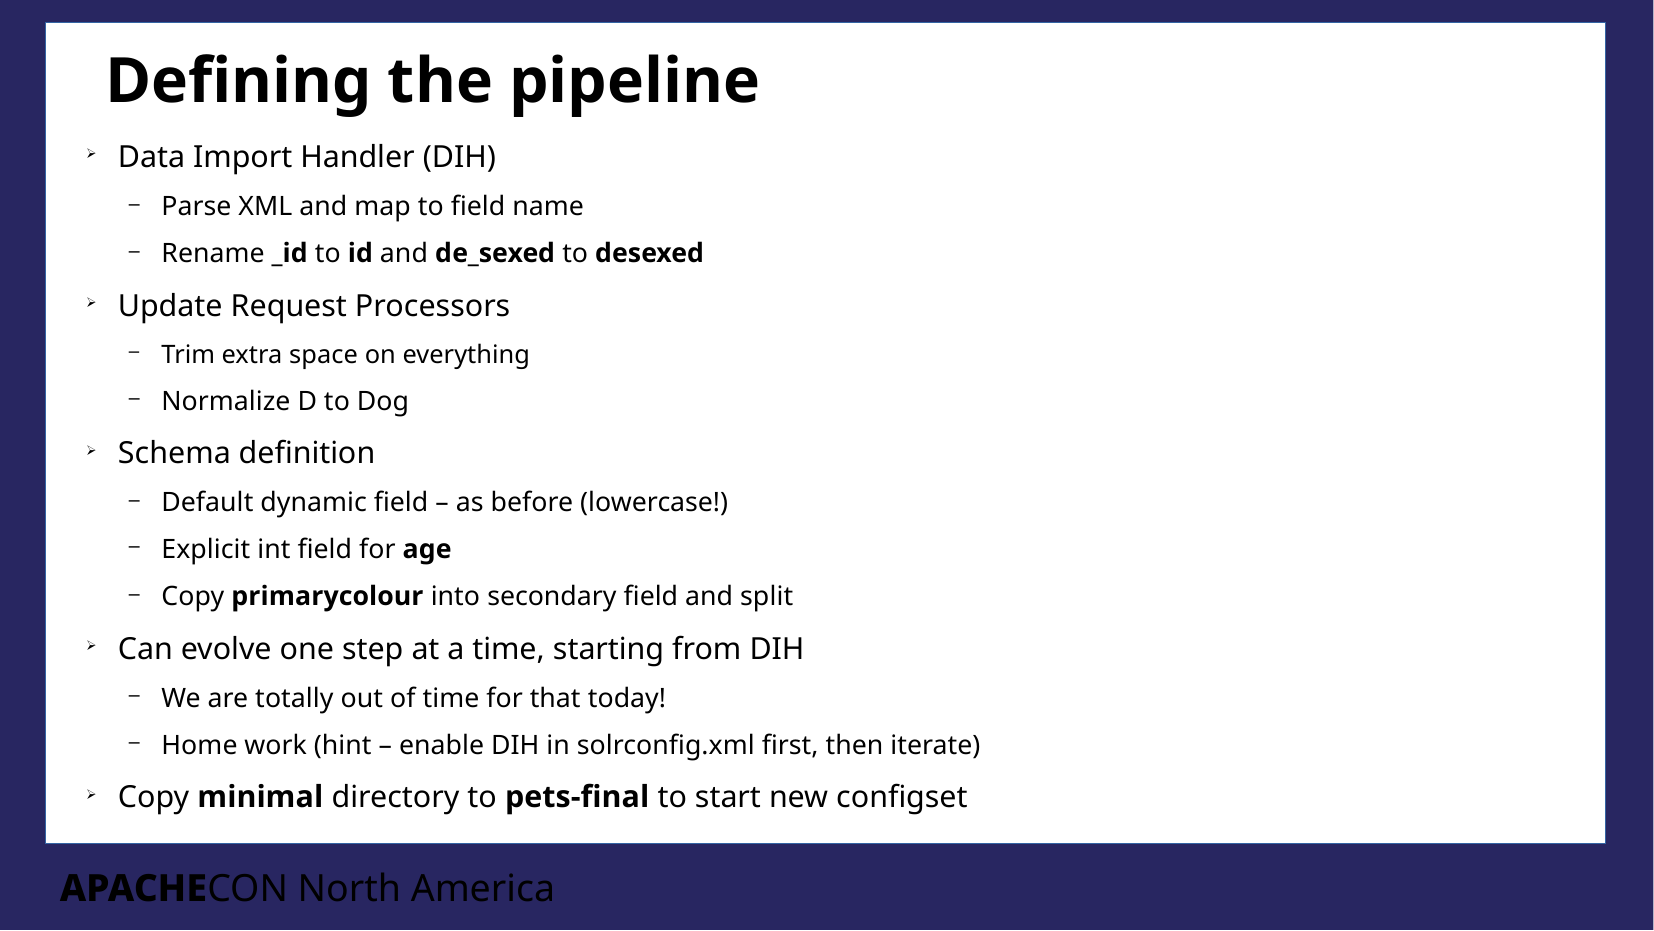

# Defining the pipeline
Data Import Handler (DIH)
Parse XML and map to field name
Rename _id to id and de_sexed to desexed
Update Request Processors
Trim extra space on everything
Normalize D to Dog
Schema definition
Default dynamic field – as before (lowercase!)
Explicit int field for age
Copy primarycolour into secondary field and split
Can evolve one step at a time, starting from DIH
We are totally out of time for that today!
Home work (hint – enable DIH in solrconfig.xml first, then iterate)
Copy minimal directory to pets-final to start new configset